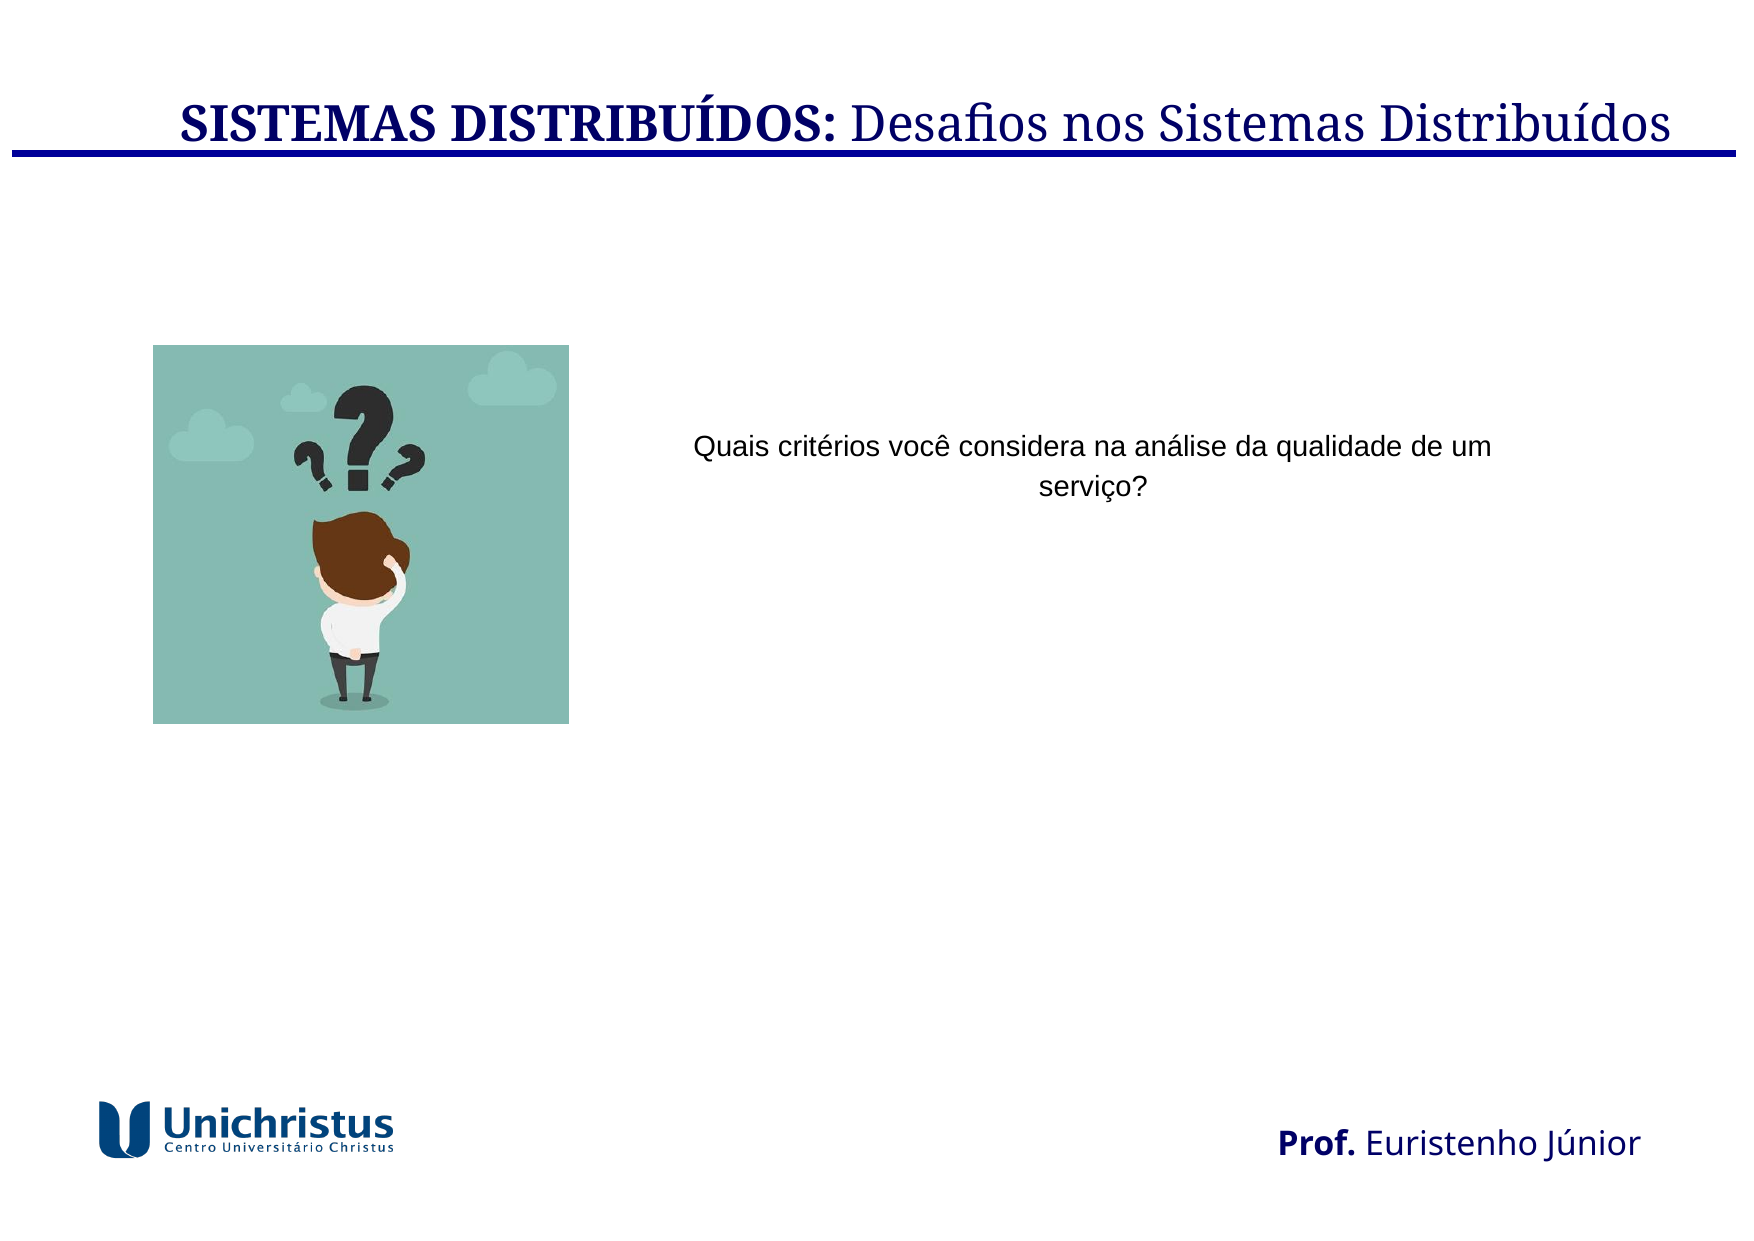

SISTEMAS DISTRIBUÍDOS: Desafios nos Sistemas Distribuídos
Quais critérios você considera na análise da qualidade de um serviço?
Prof. Euristenho Júnior